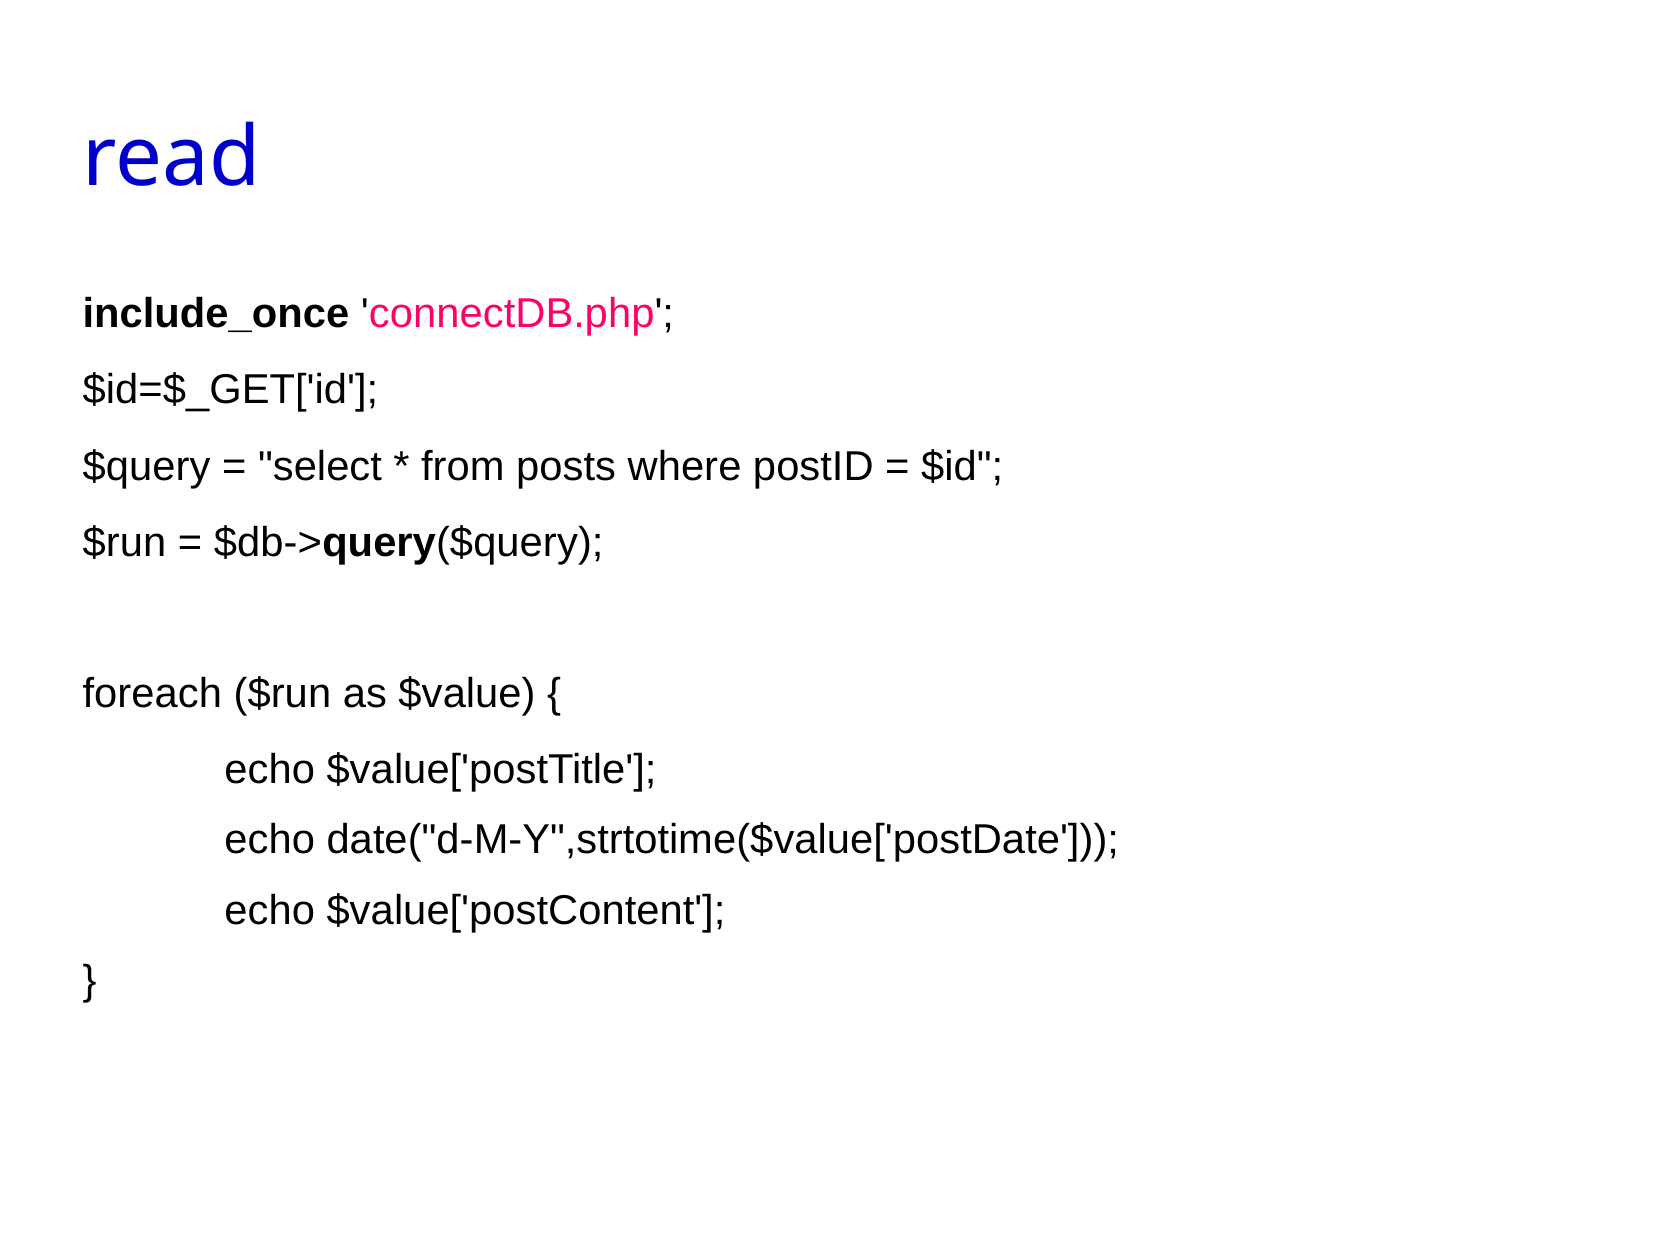

# read
include_once 'connectDB.php';
$id=$_GET['id'];
$query = "select * from posts where postID = $id";
$run = $db->query($query);
foreach ($run as $value) {
echo $value['postTitle'];
echo date("d-M-Y",strtotime($value['postDate']));
echo $value['postContent'];
}